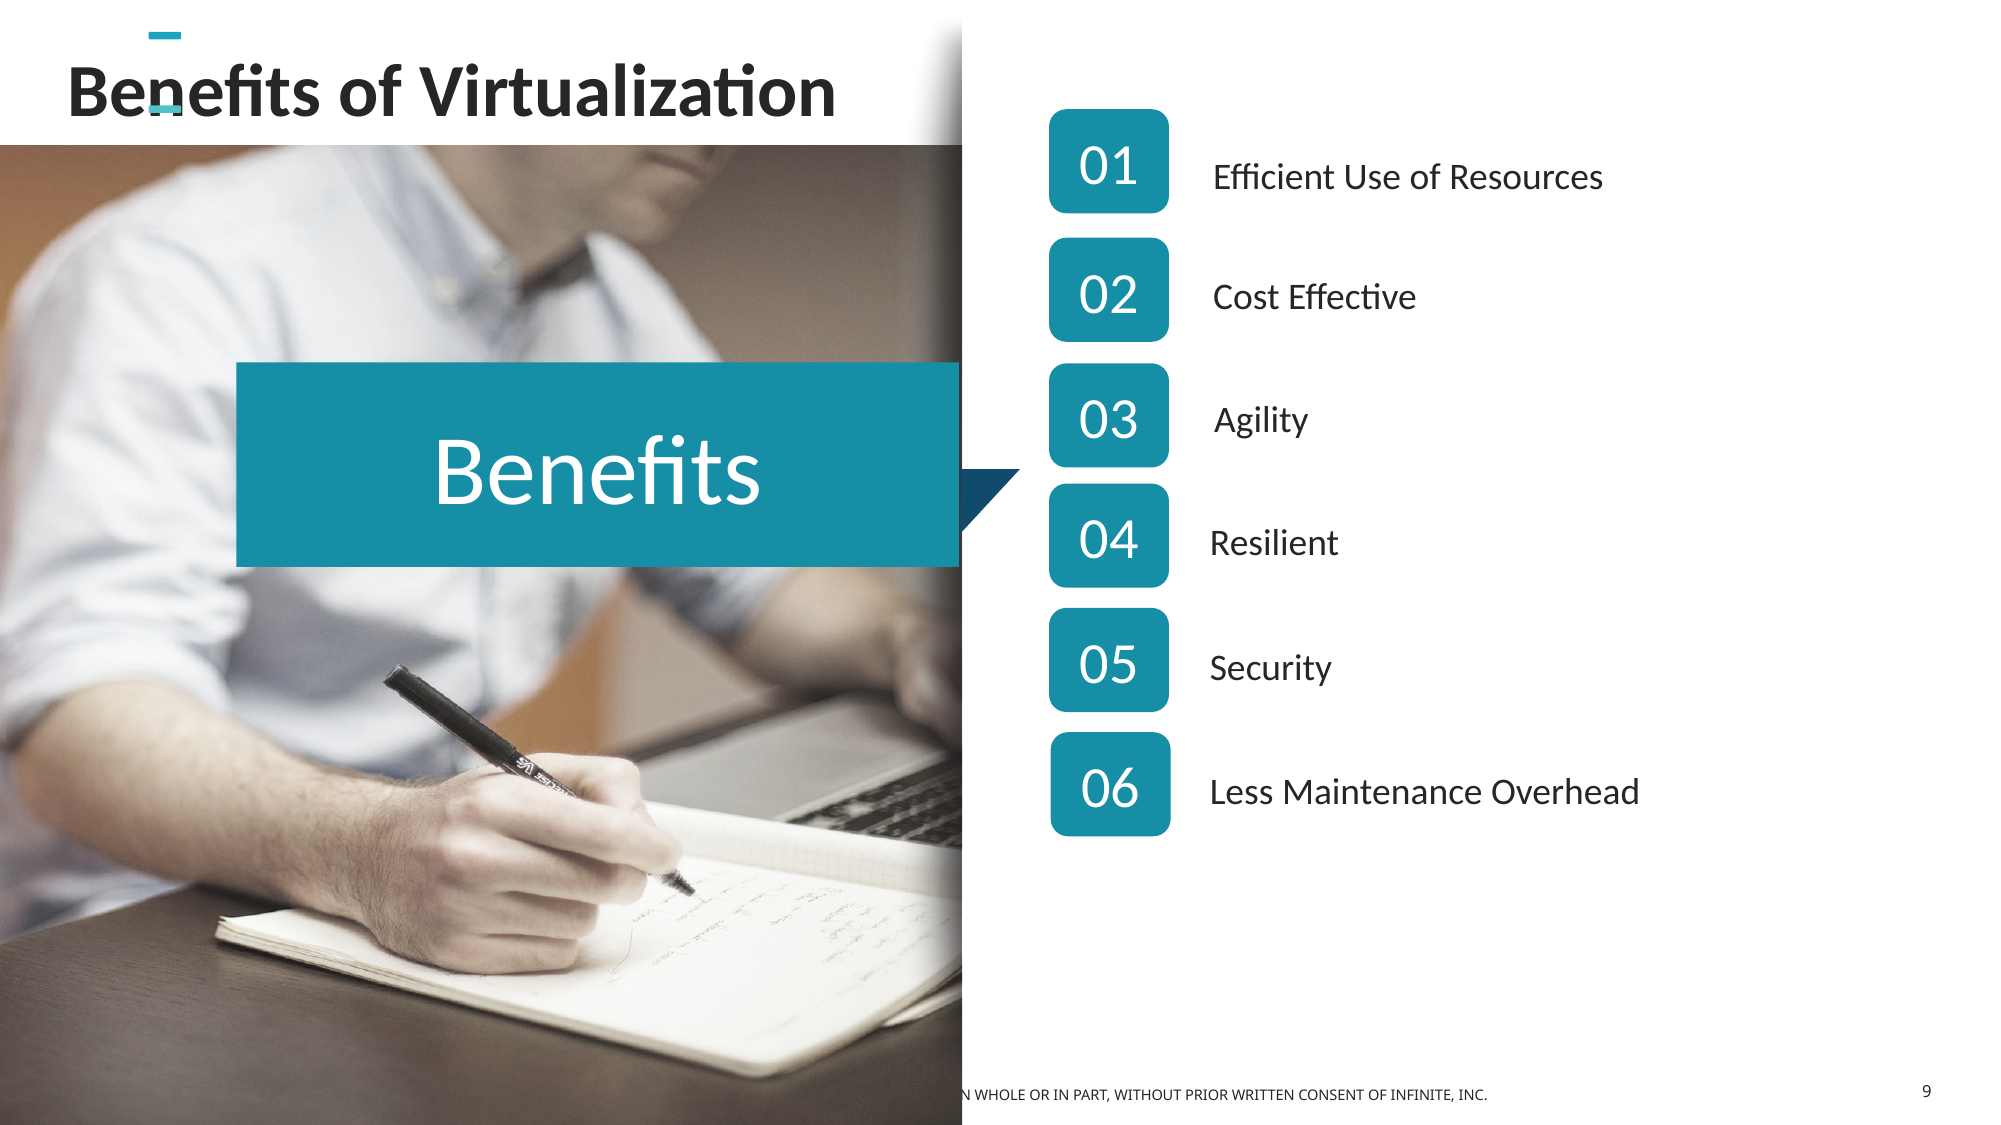

Benefits of Virtualization
01
Efficient Use of Resources
02
Cost Effective
Benefits
03
Agility
04
Resilient
05
Security
06
Less Maintenance Overhead